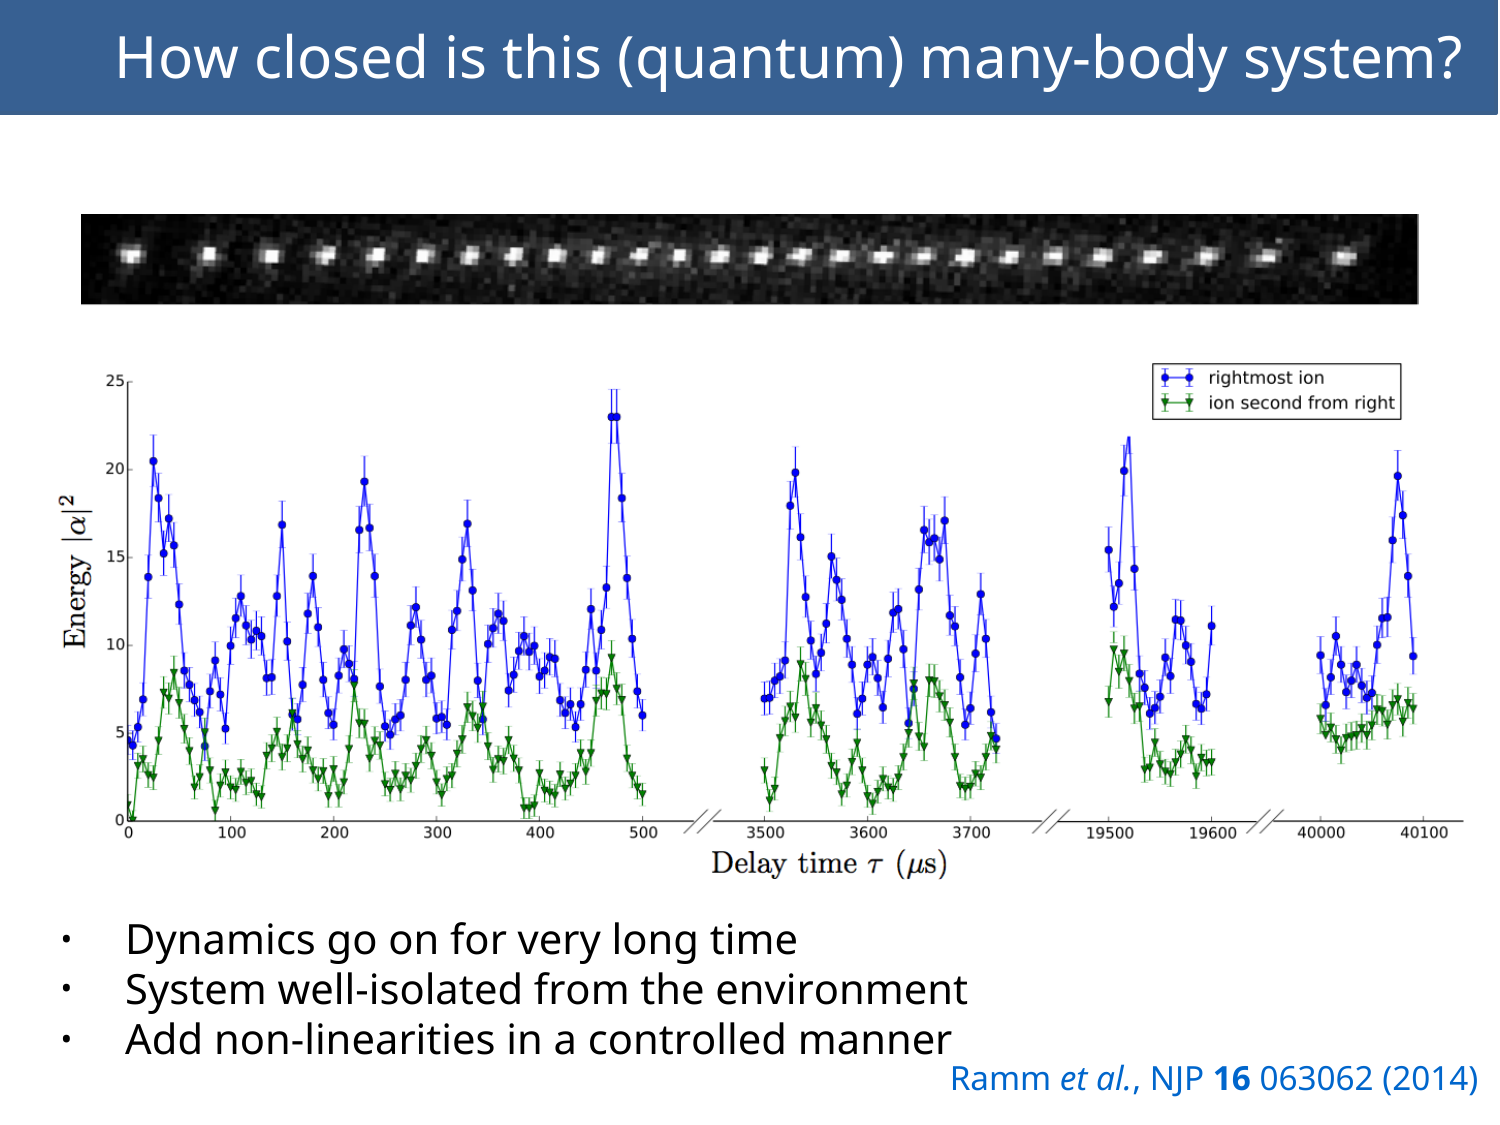

How closed is this (quantum) many-body system?
Dynamics go on for very long time
System well-isolated from the environment
Add non-linearities in a controlled manner
Ramm et al., NJP 16 063062 (2014)